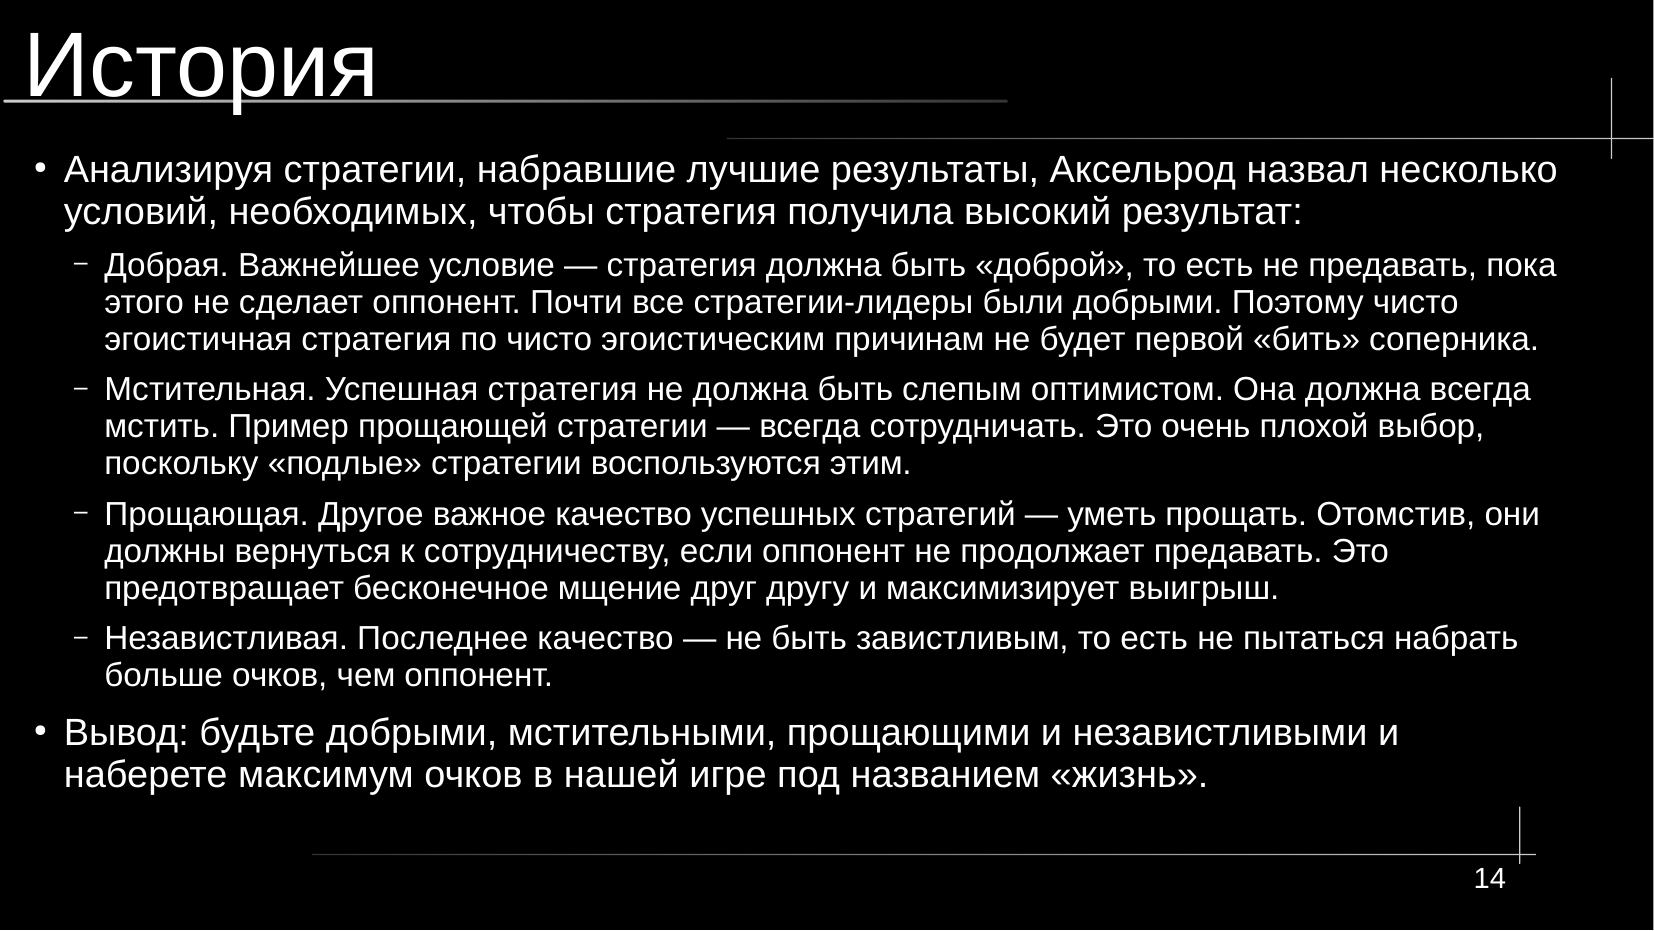

# История
Анализируя стратегии, набравшие лучшие результаты, Аксельрод назвал несколько условий, необходимых, чтобы стратегия получила высокий результат:
Добрая. Важнейшее условие — стратегия должна быть «доброй», то есть не предавать, пока этого не сделает оппонент. Почти все стратегии-лидеры были добрыми. Поэтому чисто эгоистичная стратегия по чисто эгоистическим причинам не будет первой «бить» соперника.
Мстительная. Успешная стратегия не должна быть слепым оптимистом. Она должна всегда мстить. Пример прощающей стратегии — всегда сотрудничать. Это очень плохой выбор, поскольку «подлые» стратегии воспользуются этим.
Прощающая. Другое важное качество успешных стратегий — уметь прощать. Отомстив, они должны вернуться к сотрудничеству, если оппонент не продолжает предавать. Это предотвращает бесконечное мщение друг другу и максимизирует выигрыш.
Независтливая. Последнее качество — не быть завистливым, то есть не пытаться набрать больше очков, чем оппонент.
Вывод: будьте добрыми, мстительными, прощающими и независтливыми и наберете максимум очков в нашей игре под названием «жизнь».
14